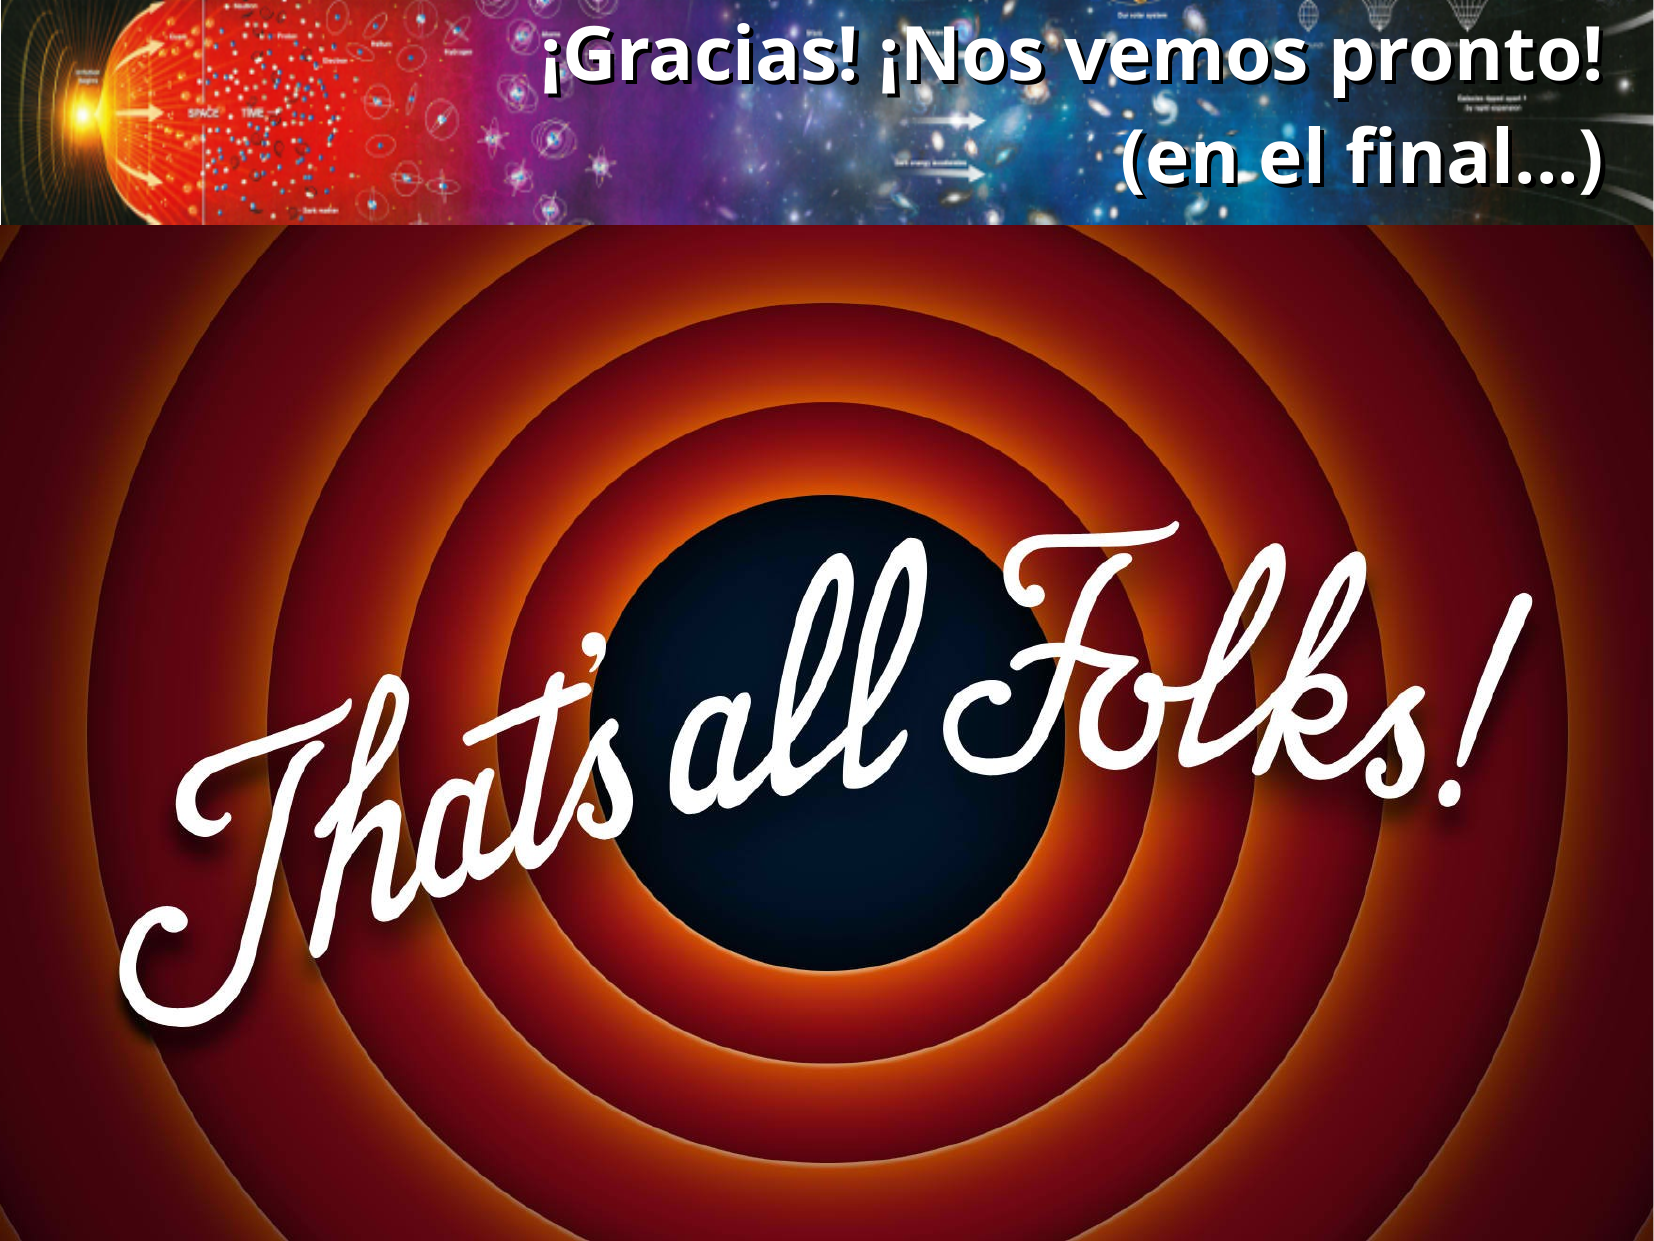

# ¡Gracias! ¡Nos vemos pronto! (en el final...)
Nov 24, 2016
H. Asorey - IPAC 2016 - 16/16
43